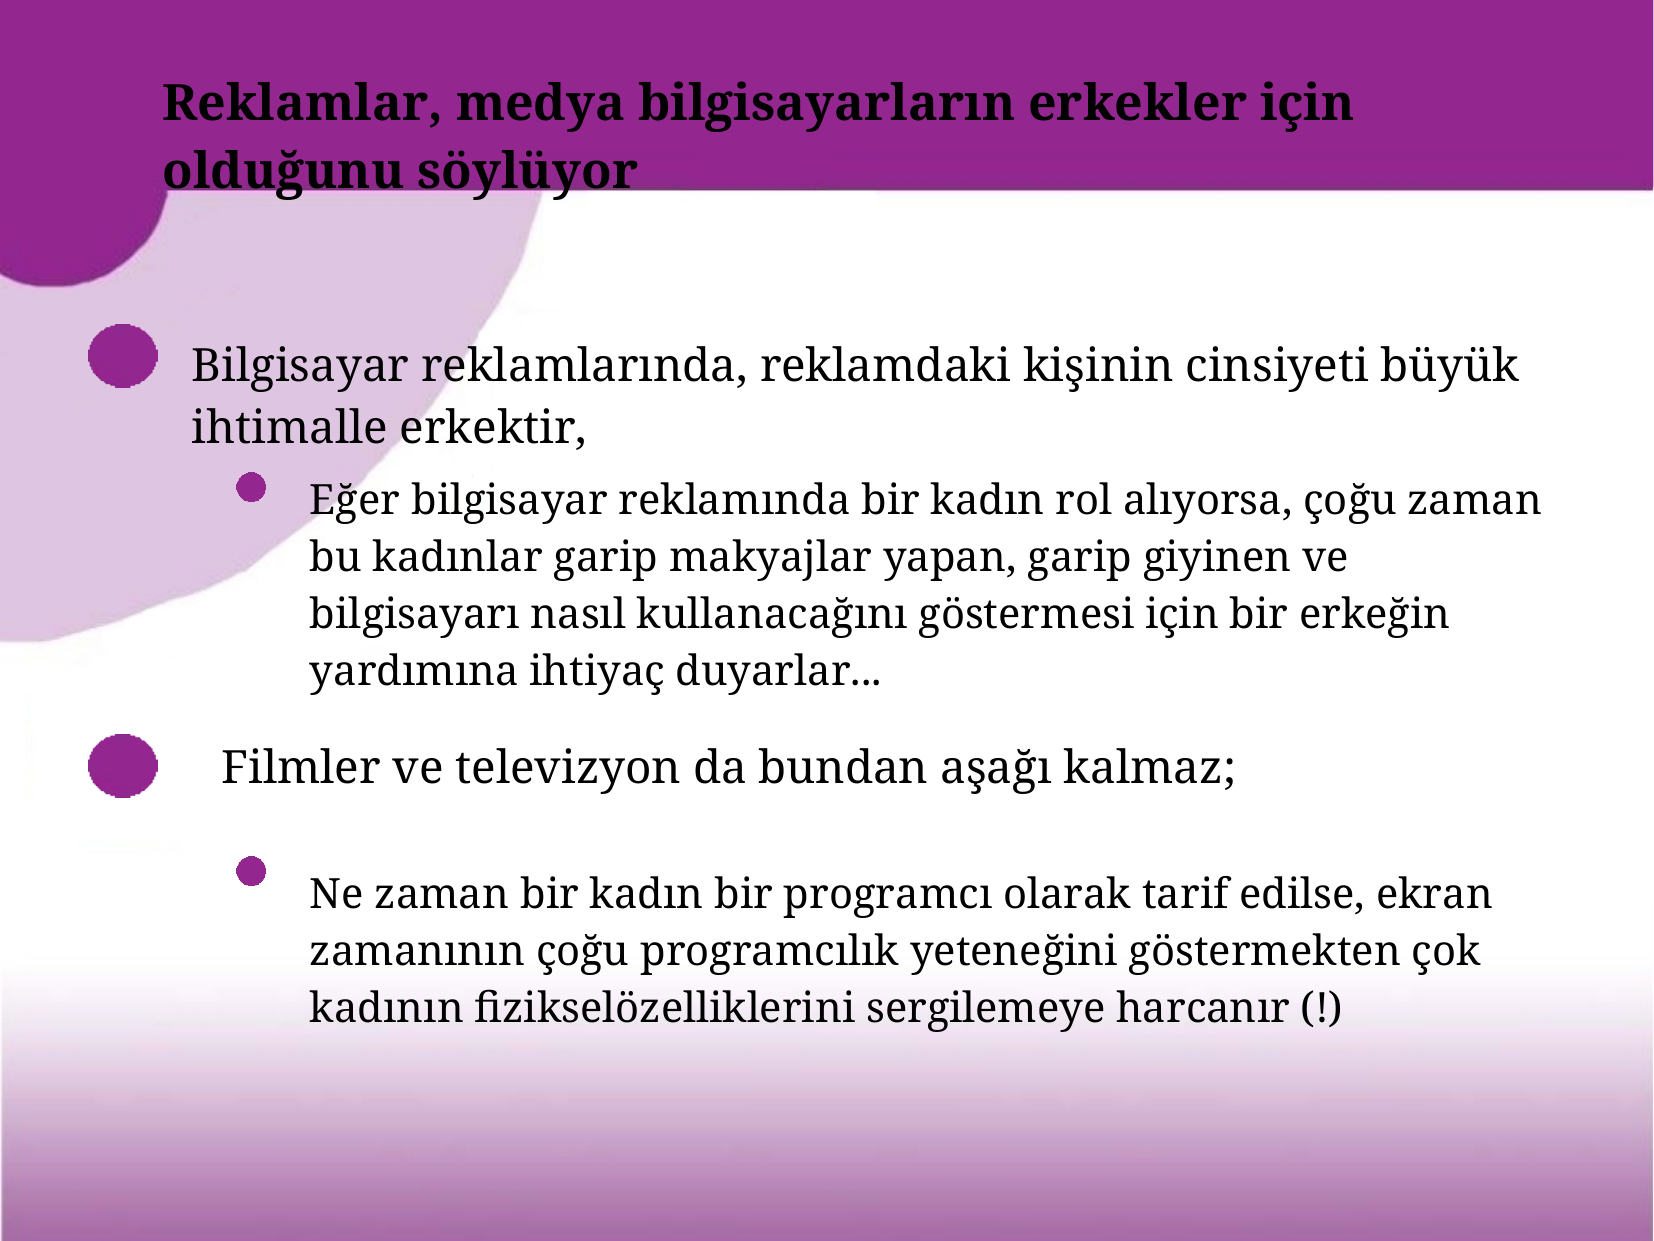

Reklamlar, medya bilgisayarların erkekler için olduğunu söylüyor
Bilgisayar reklamlarında, reklamdaki kişinin cinsiyeti büyük ihtimalle erkektir,
Eğer bilgisayar reklamında bir kadın rol alıyorsa, çoğu zaman bu kadınlar garip makyajlar yapan, garip giyinen ve bilgisayarı nasıl kullanacağını göstermesi için bir erkeğin yardımına ihtiyaç duyarlar...
Filmler ve televizyon da bundan aşağı kalmaz;
Ne zaman bir kadın bir programcı olarak tarif edilse, ekran zamanının çoğu programcılık yeteneğini göstermekten çok kadının fizikselözelliklerini sergilemeye harcanır (!)